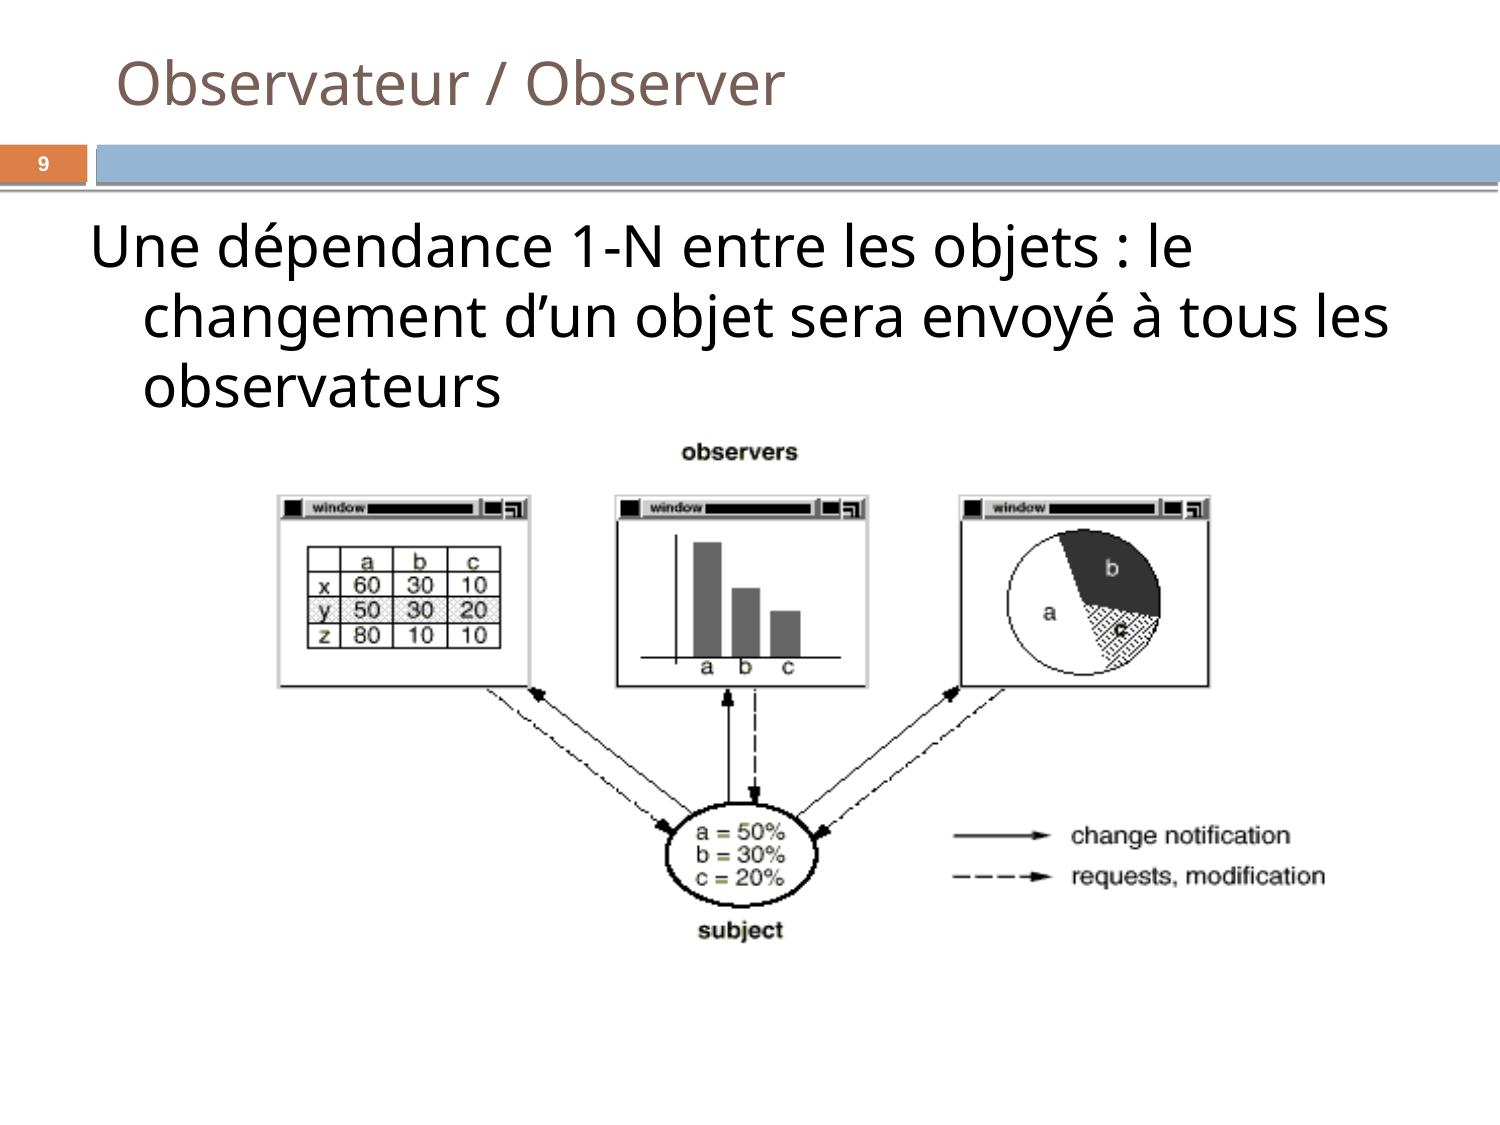

# Observateur / Observer
Une dépendance 1-N entre les objets : le changement d’un objet sera envoyé à tous les observateurs